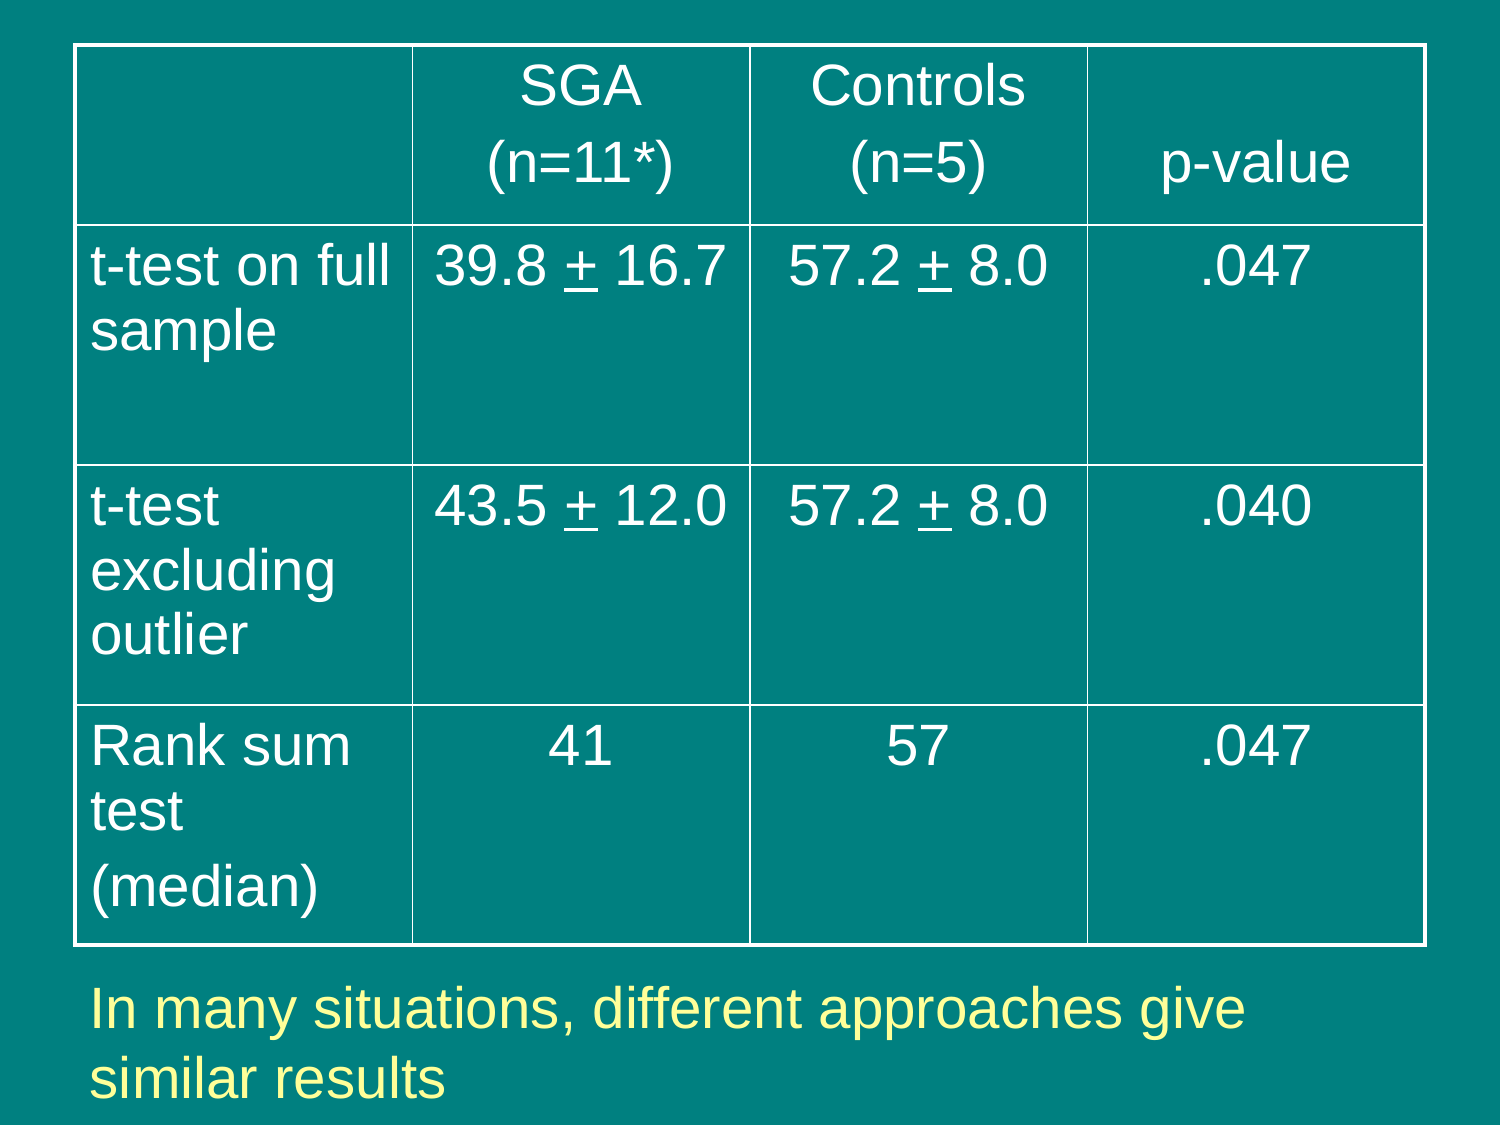

| | SGA (n=11\*) | Controls (n=5) | p-value |
| --- | --- | --- | --- |
| t-test on full sample | 39.8 + 16.7 | 57.2 + 8.0 | .047 |
| t-test excluding outlier | 43.5 + 12.0 | 57.2 + 8.0 | .040 |
| Rank sum test (median) | 41 | 57 | .047 |
In many situations, different approaches give similar results